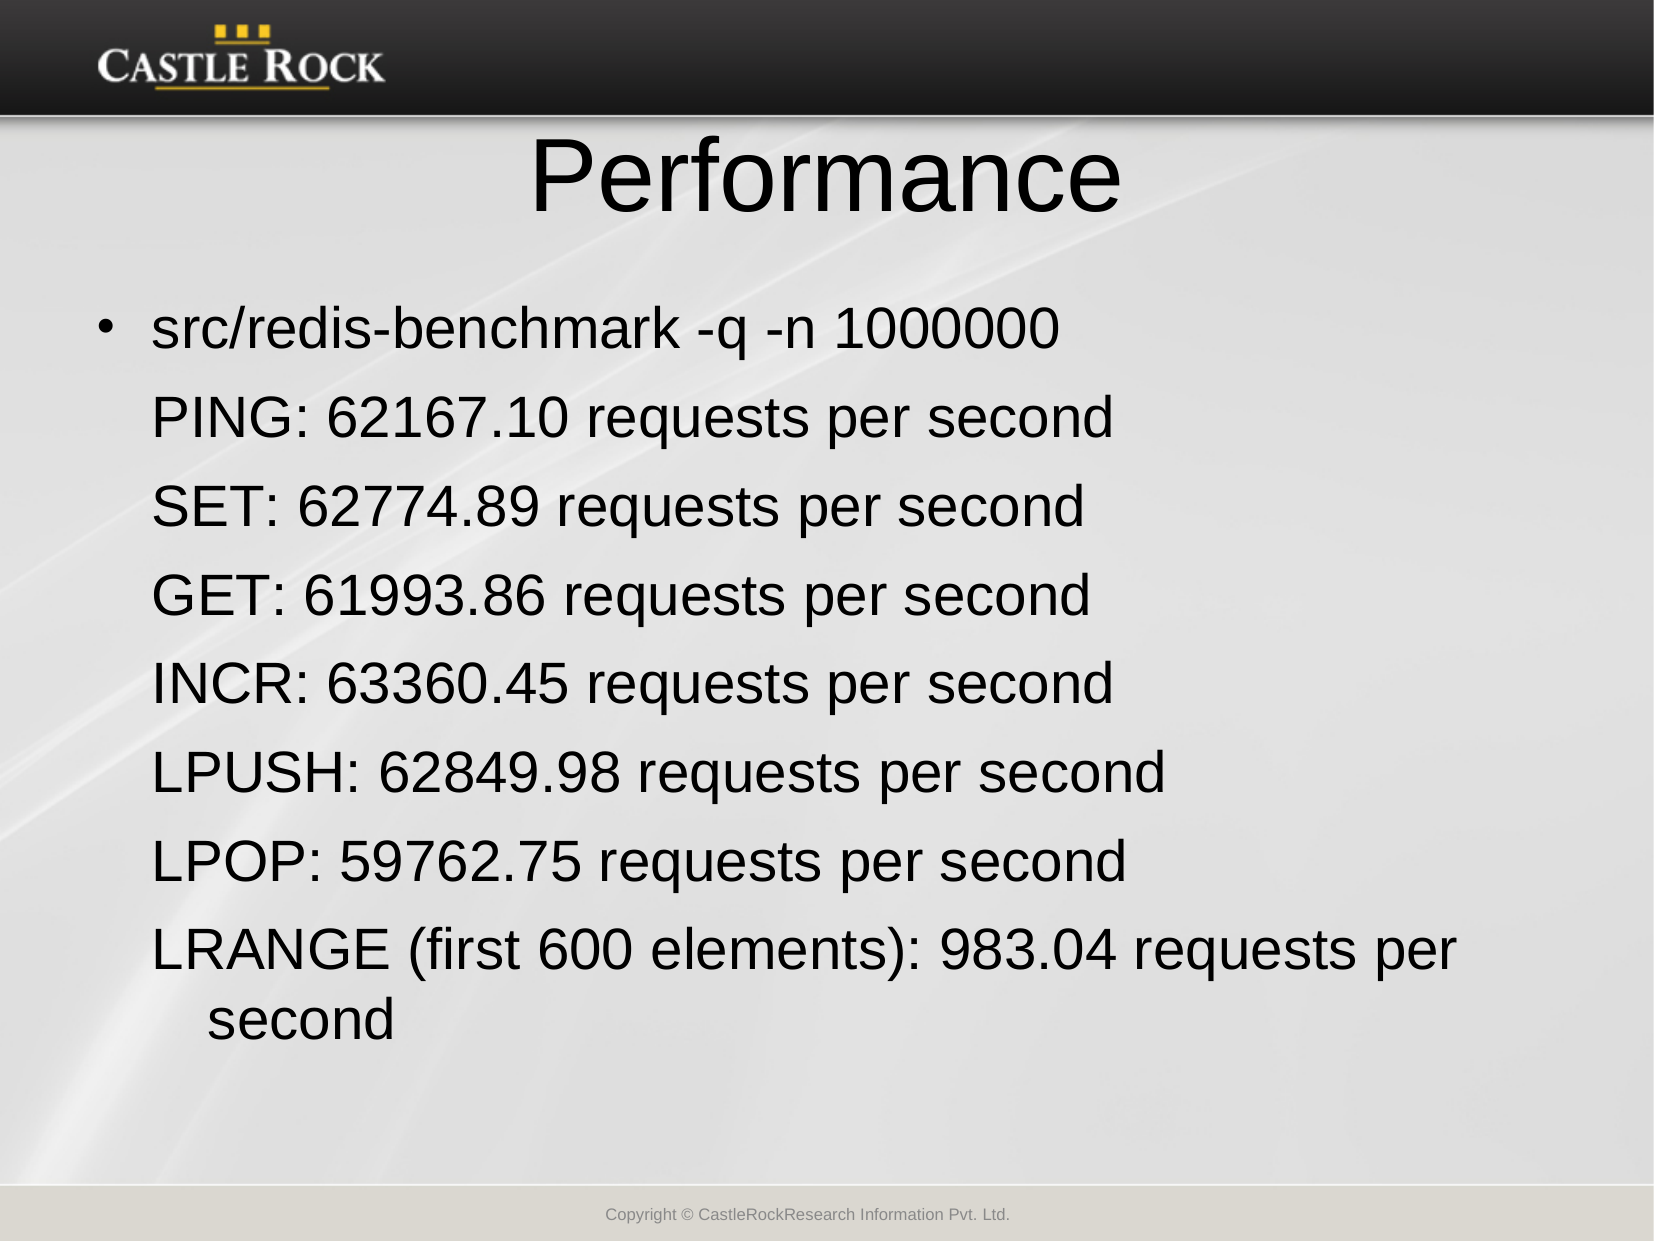

# Performance
src/redis-benchmark -q -n 1000000
PING: 62167.10 requests per second
SET: 62774.89 requests per second
GET: 61993.86 requests per second
INCR: 63360.45 requests per second
LPUSH: 62849.98 requests per second
LPOP: 59762.75 requests per second
LRANGE (first 600 elements): 983.04 requests per second